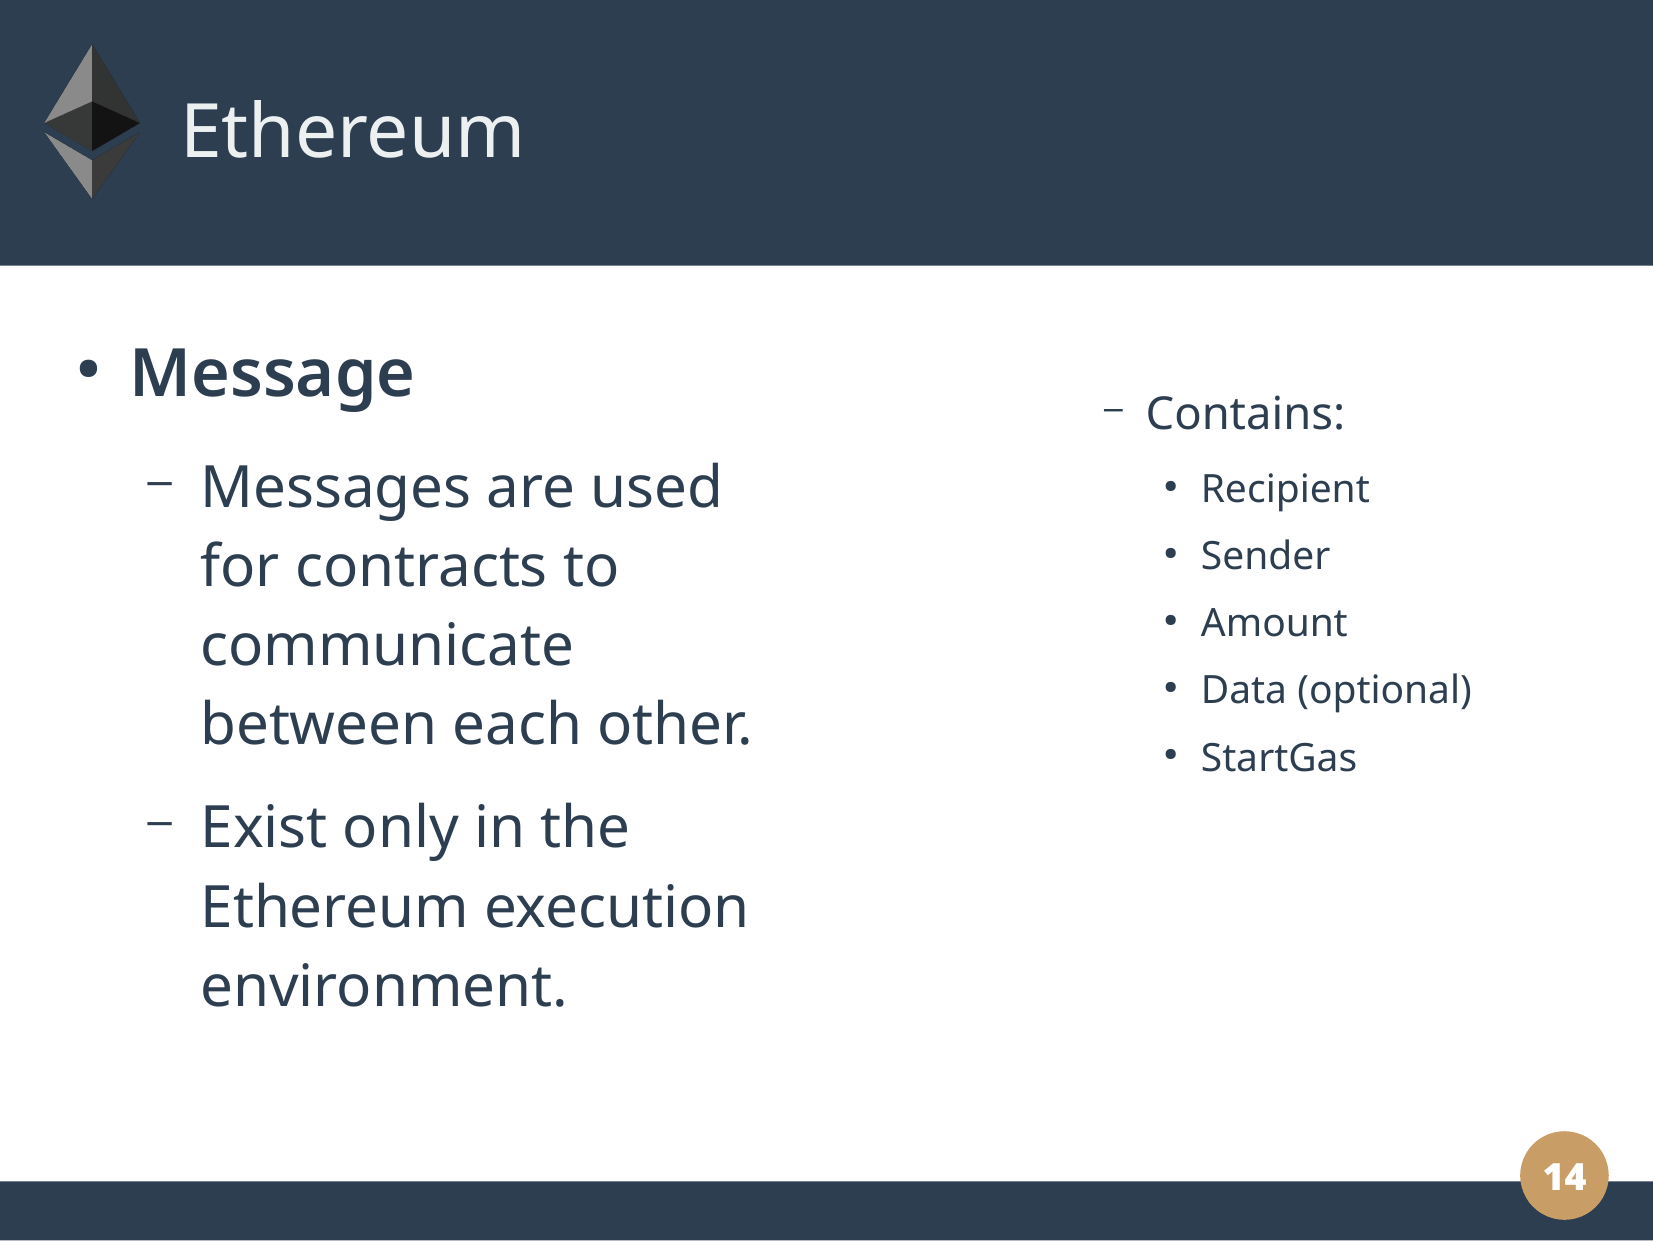

# Ethereum
Contains:
Recipient
Sender
Amount
Data (optional)
StartGas
Message
Messages are used for contracts to communicate between each other.
Exist only in the Ethereum execution environment.
14